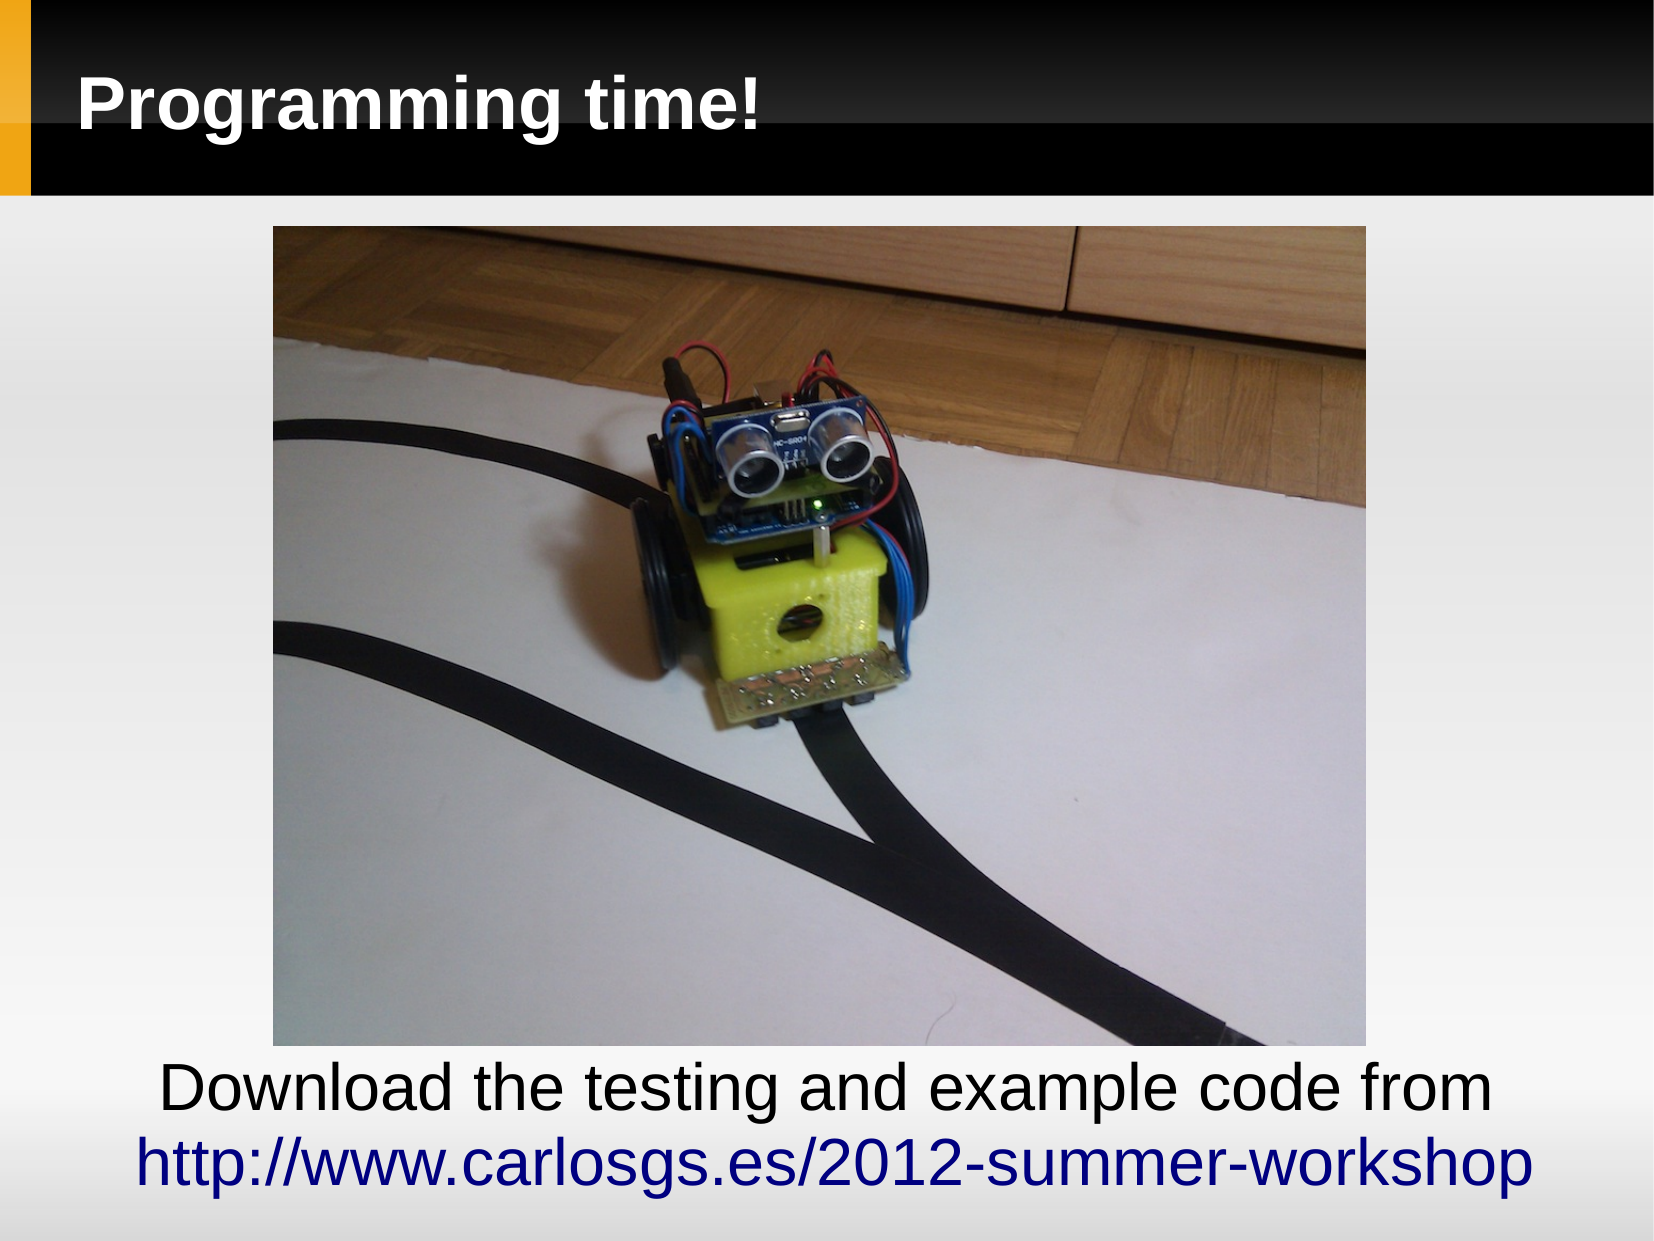

# Programming time!
Download the testing and example code from
 http://www.carlosgs.es/2012-summer-workshop